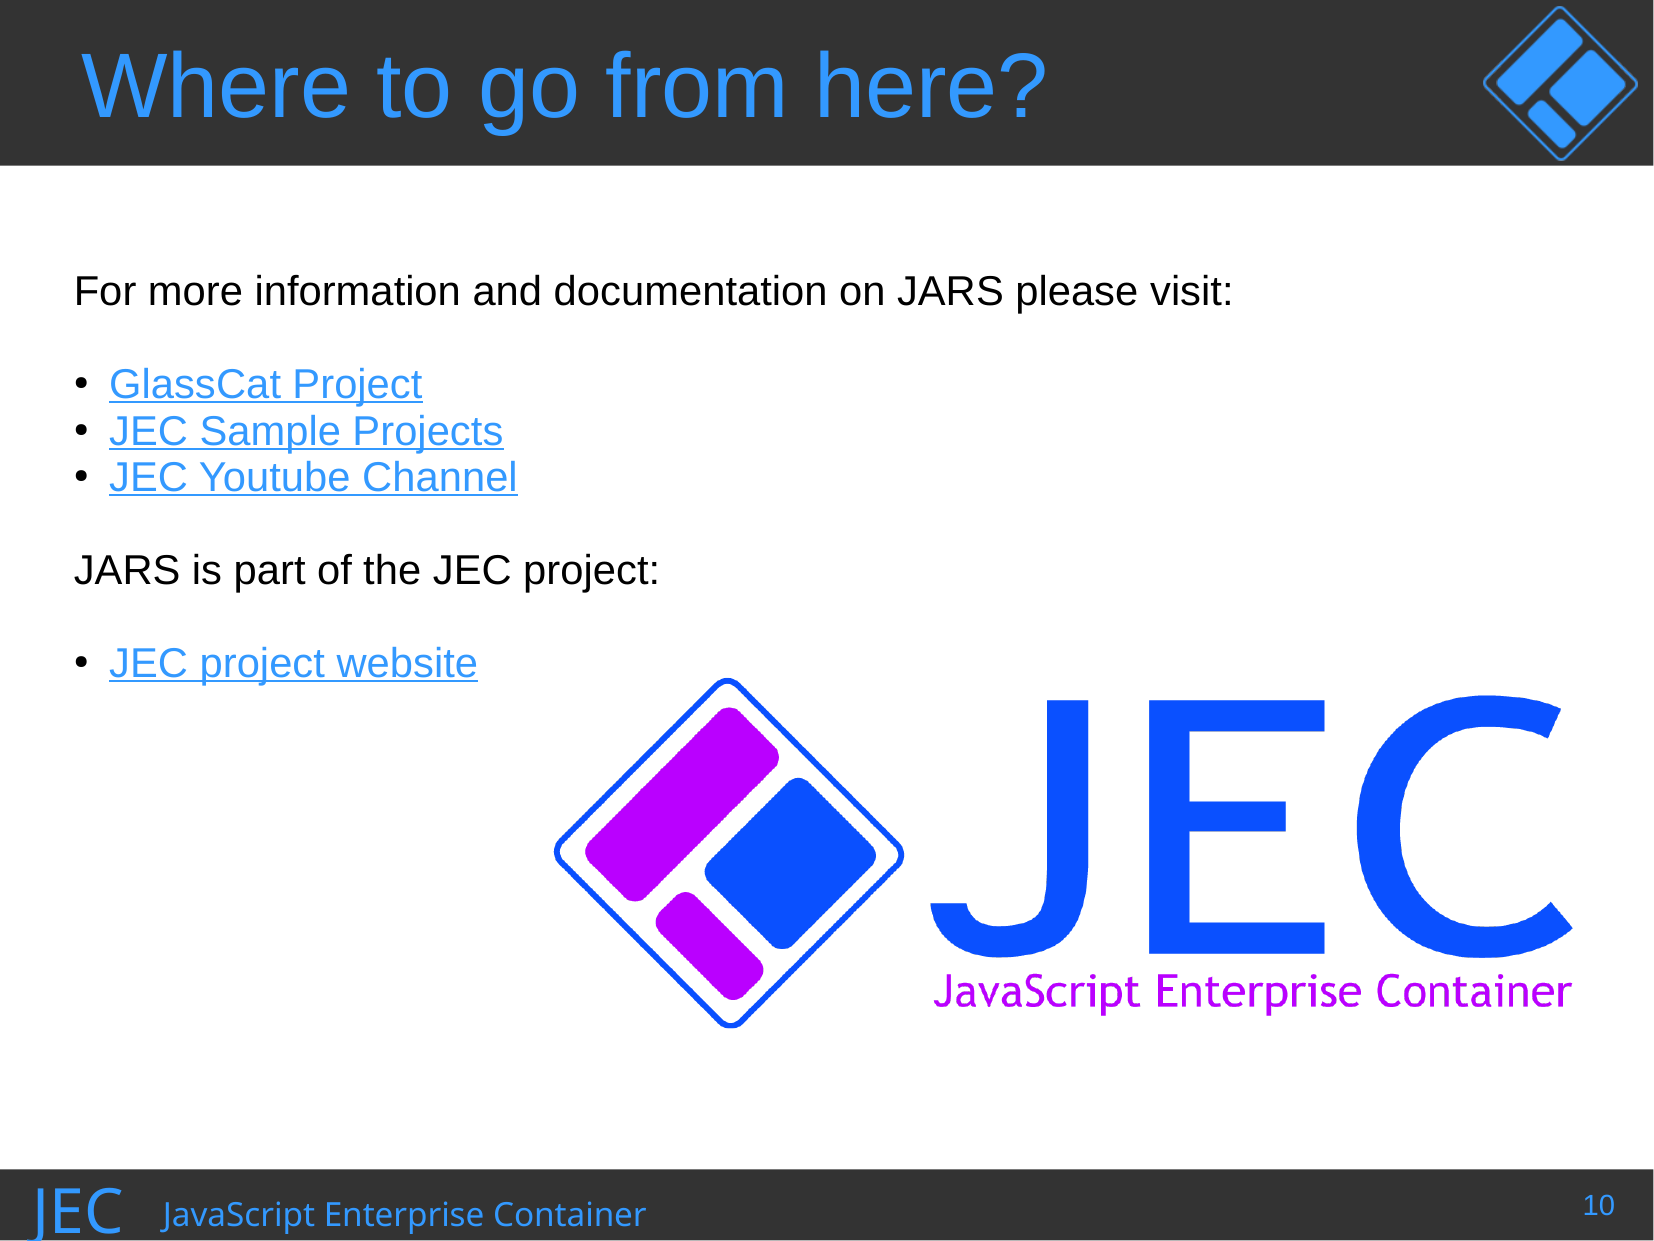

# Where to go from here?
For more information and documentation on JARS please visit:
GlassCat Project
JEC Sample Projects
JEC Youtube Channel
JARS is part of the JEC project:
JEC project website
JEC
10
JavaScript Enterprise Container